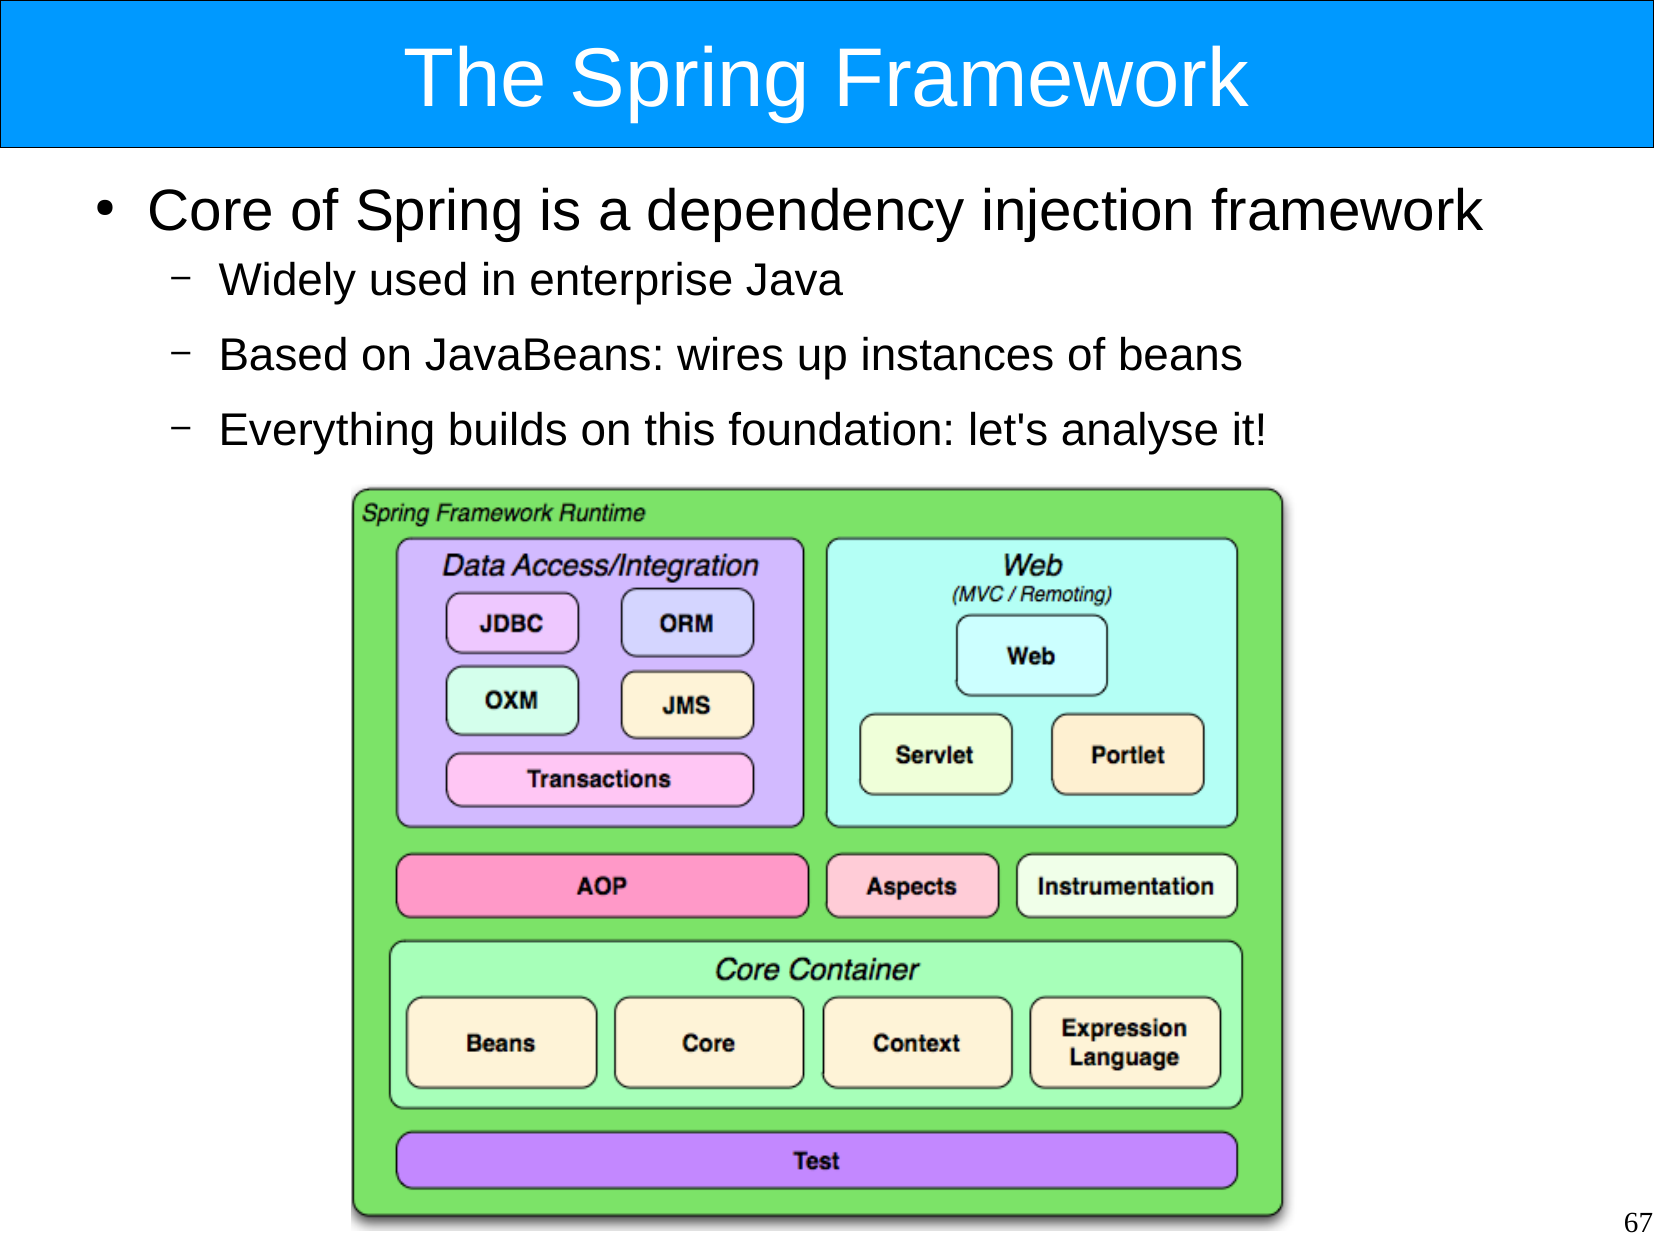

# The Spring Framework
Core of Spring is a dependency injection framework
Widely used in enterprise Java
Based on JavaBeans: wires up instances of beans
Everything builds on this foundation: let's analyse it!
67